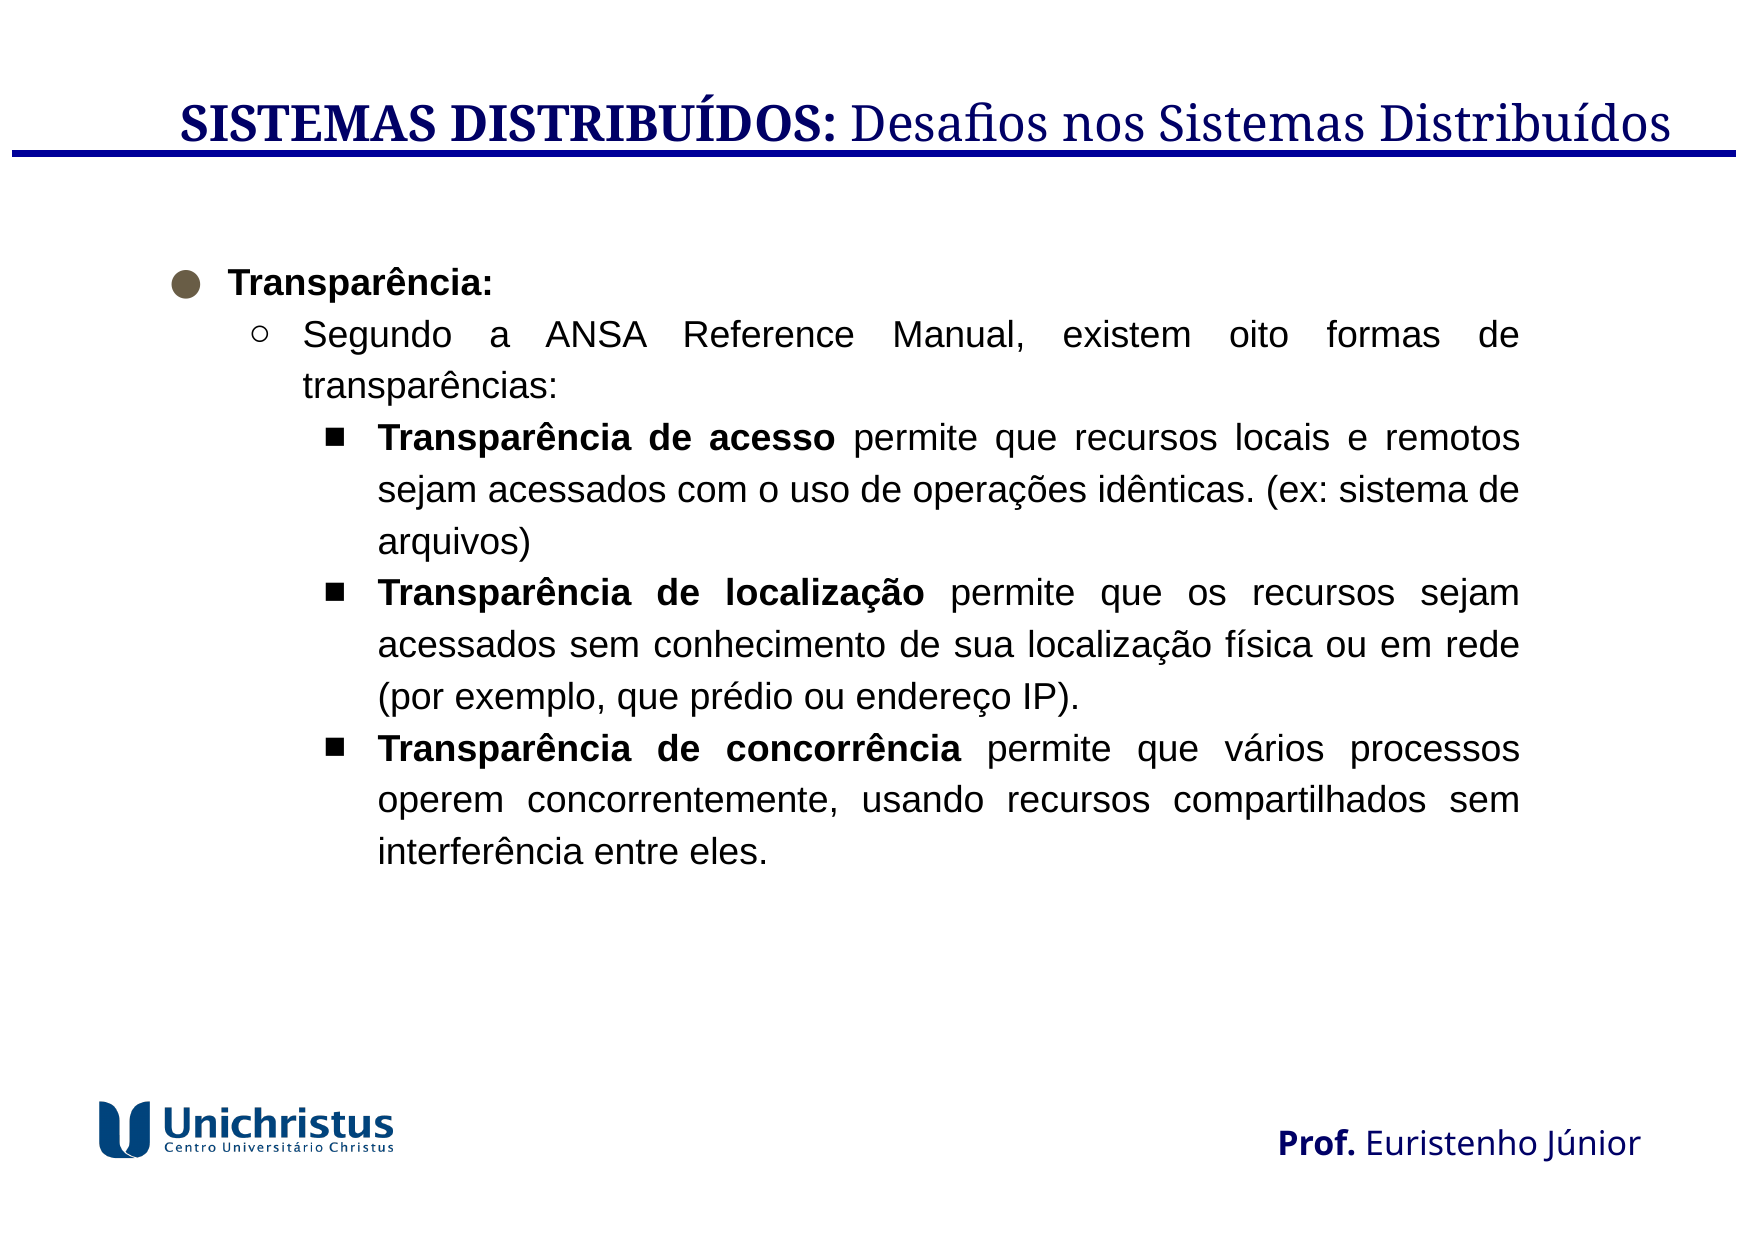

SISTEMAS DISTRIBUÍDOS: Desafios nos Sistemas Distribuídos
Transparência:
Segundo a ANSA Reference Manual, existem oito formas de transparências:
Transparência de acesso permite que recursos locais e remotos sejam acessados com o uso de operações idênticas. (ex: sistema de arquivos)
Transparência de localização permite que os recursos sejam acessados sem conhecimento de sua localização física ou em rede (por exemplo, que prédio ou endereço IP).
Transparência de concorrência permite que vários processos operem concorrentemente, usando recursos compartilhados sem interferência entre eles.
Prof. Euristenho Júnior